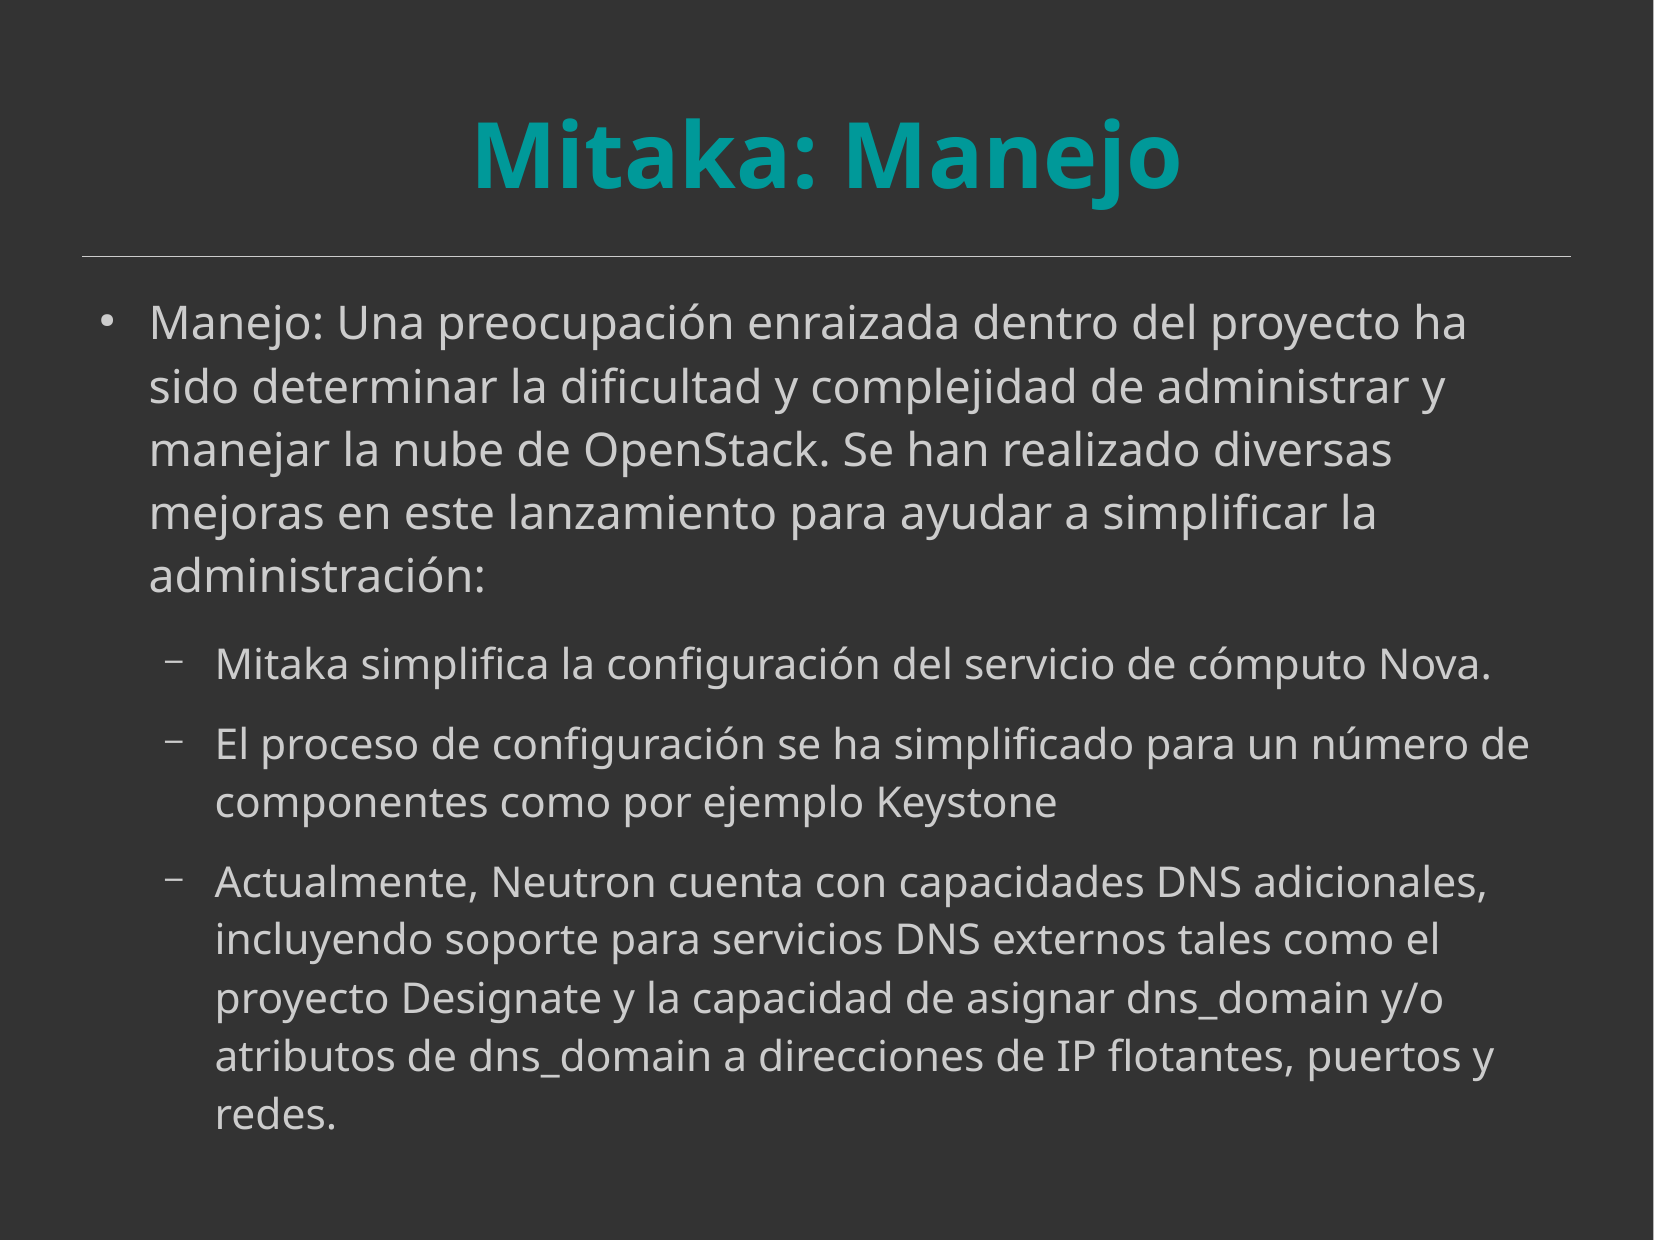

# Mitaka: Manejo
Manejo: Una preocupación enraizada dentro del proyecto ha sido determinar la dificultad y complejidad de administrar y manejar la nube de OpenStack. Se han realizado diversas mejoras en este lanzamiento para ayudar a simplificar la administración:
Mitaka simplifica la configuración del servicio de cómputo Nova.
El proceso de configuración se ha simplificado para un número de componentes como por ejemplo Keystone
Actualmente, Neutron cuenta con capacidades DNS adicionales, incluyendo soporte para servicios DNS externos tales como el proyecto Designate y la capacidad de asignar dns_domain y/o atributos de dns_domain a direcciones de IP flotantes, puertos y redes.